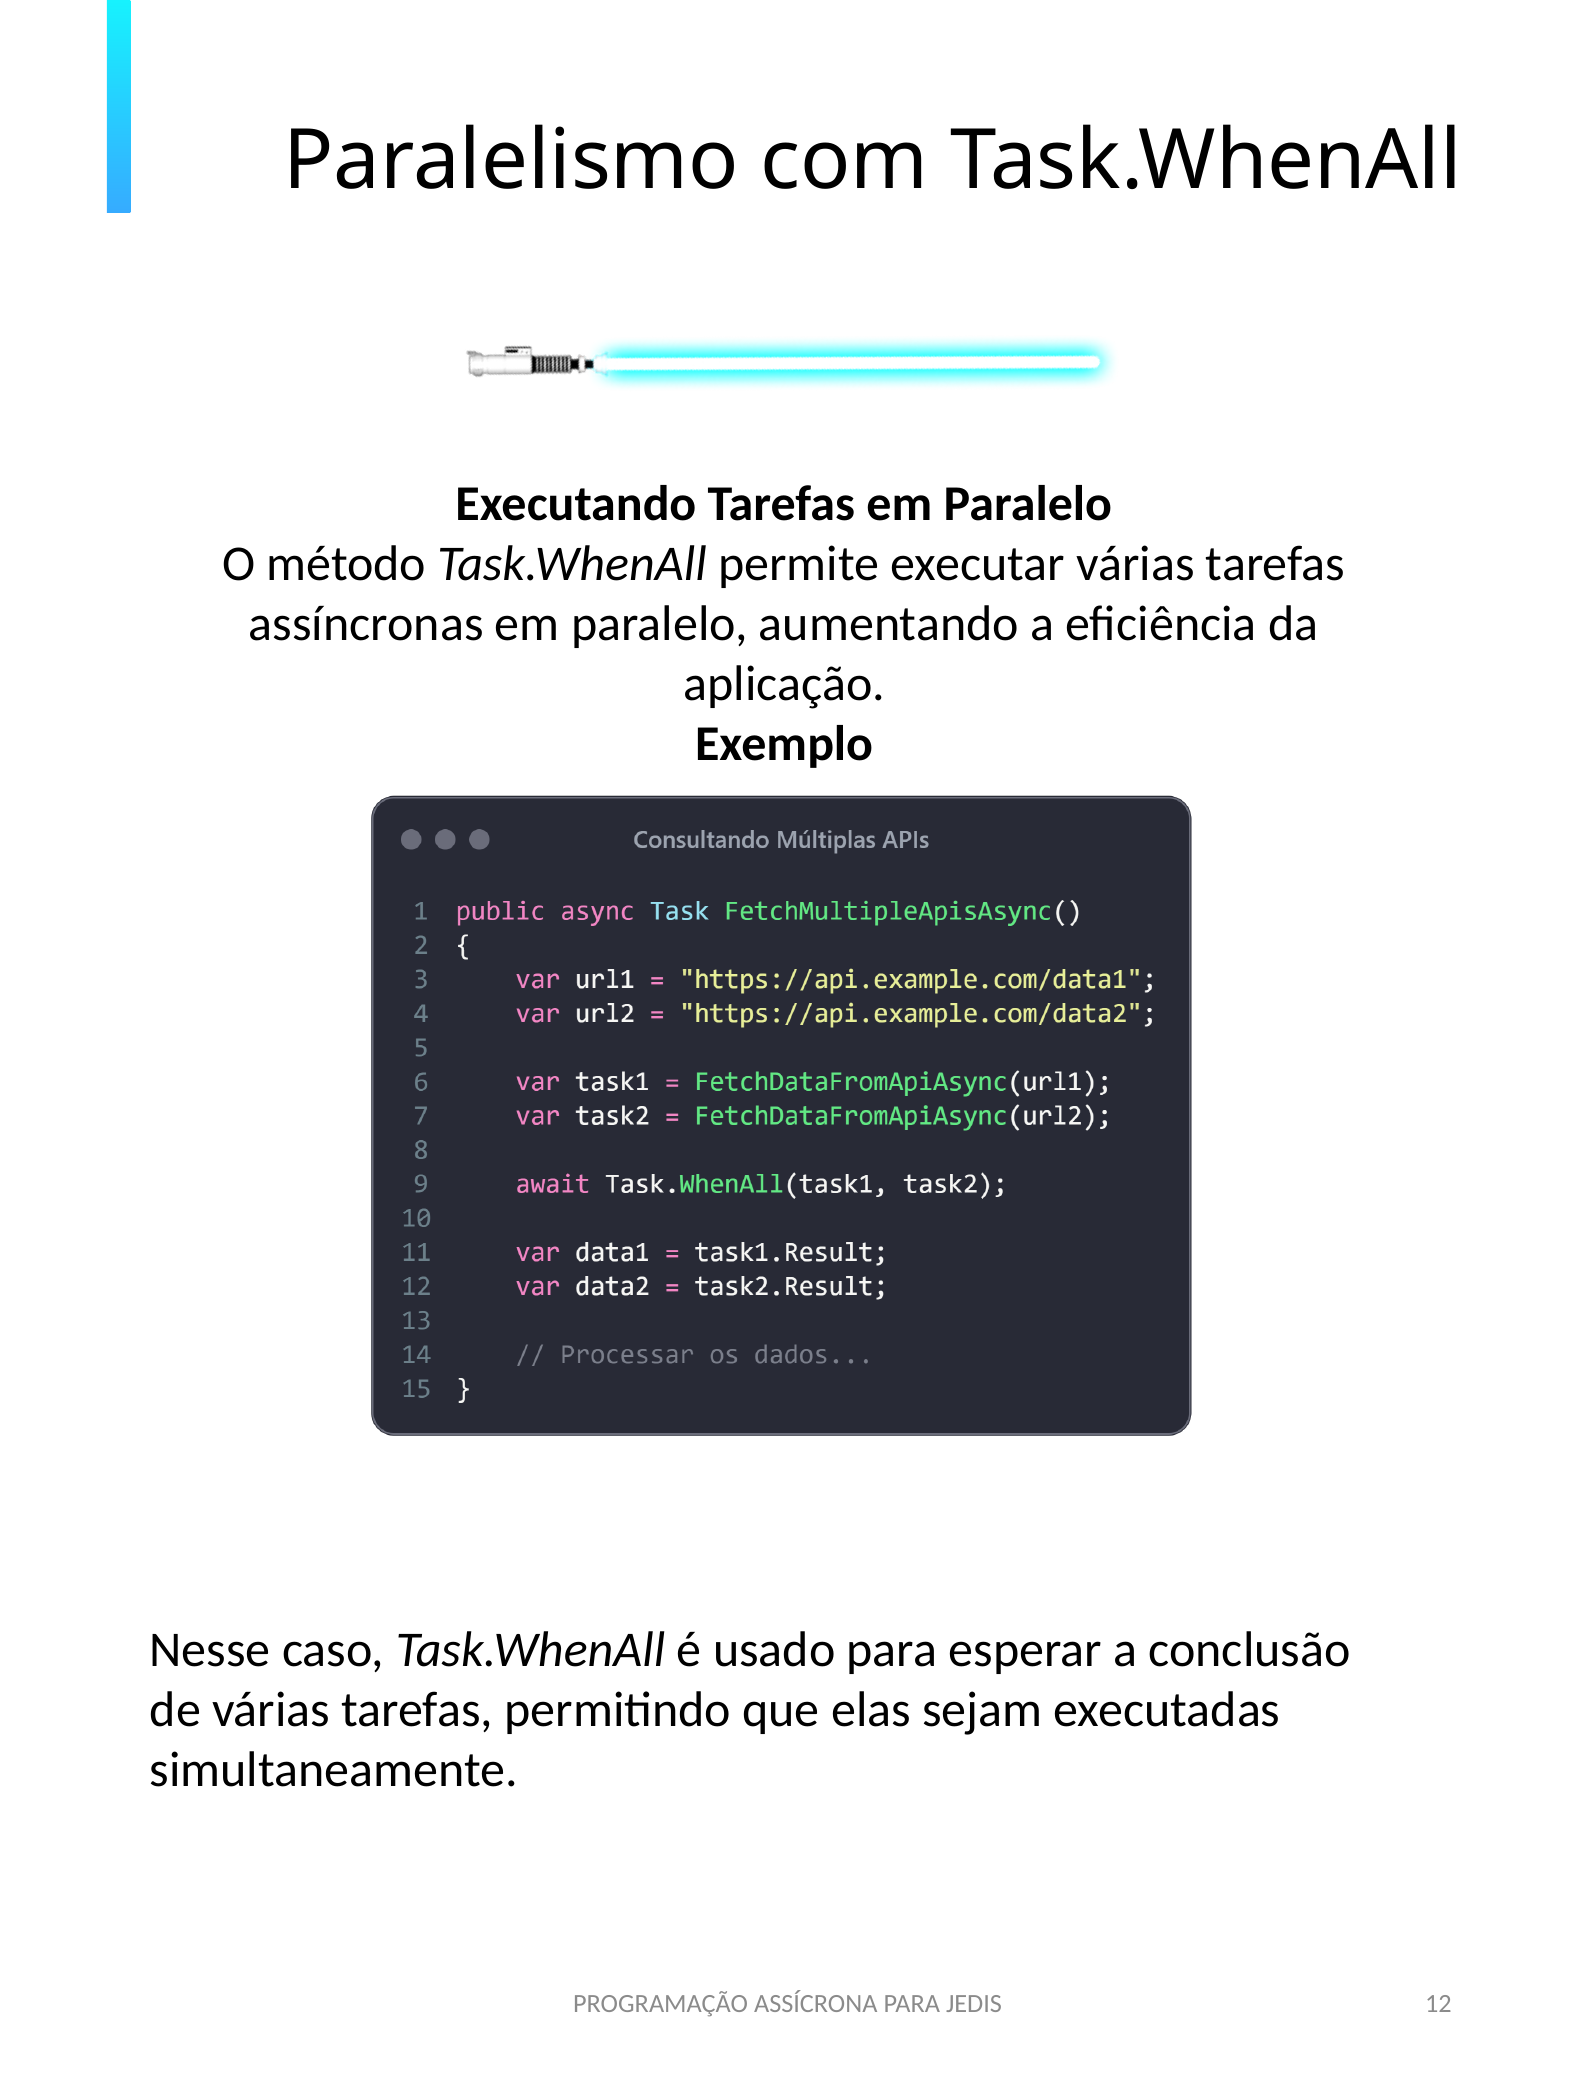

Paralelismo com Task.WhenAll
Executando Tarefas em Paralelo
O método Task.WhenAll permite executar várias tarefas assíncronas em paralelo, aumentando a eficiência da aplicação.
Exemplo
Nesse caso, Task.WhenAll é usado para esperar a conclusão de várias tarefas, permitindo que elas sejam executadas simultaneamente.
PROGRAMAÇÃO ASSÍCRONA PARA JEDIS
12